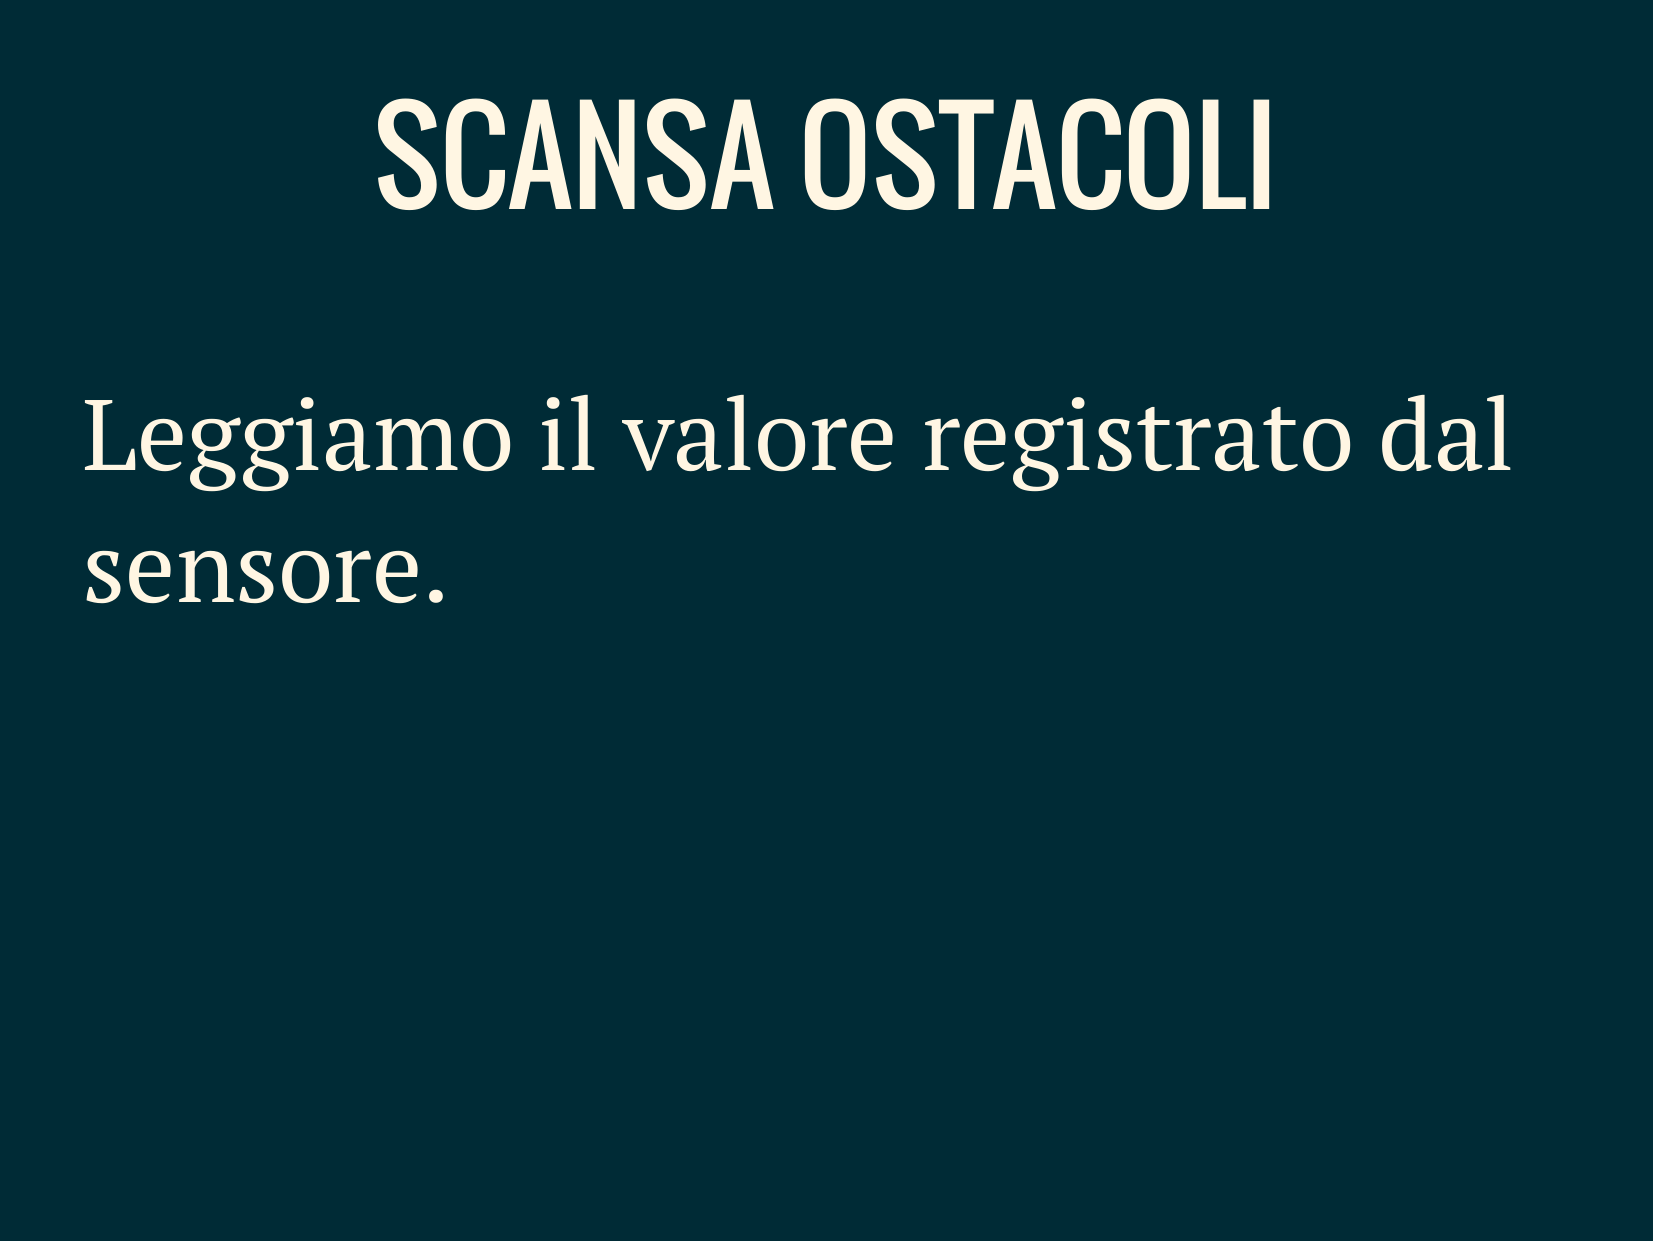

# Scansa ostacoli
Leggiamo il valore registrato dal sensore.